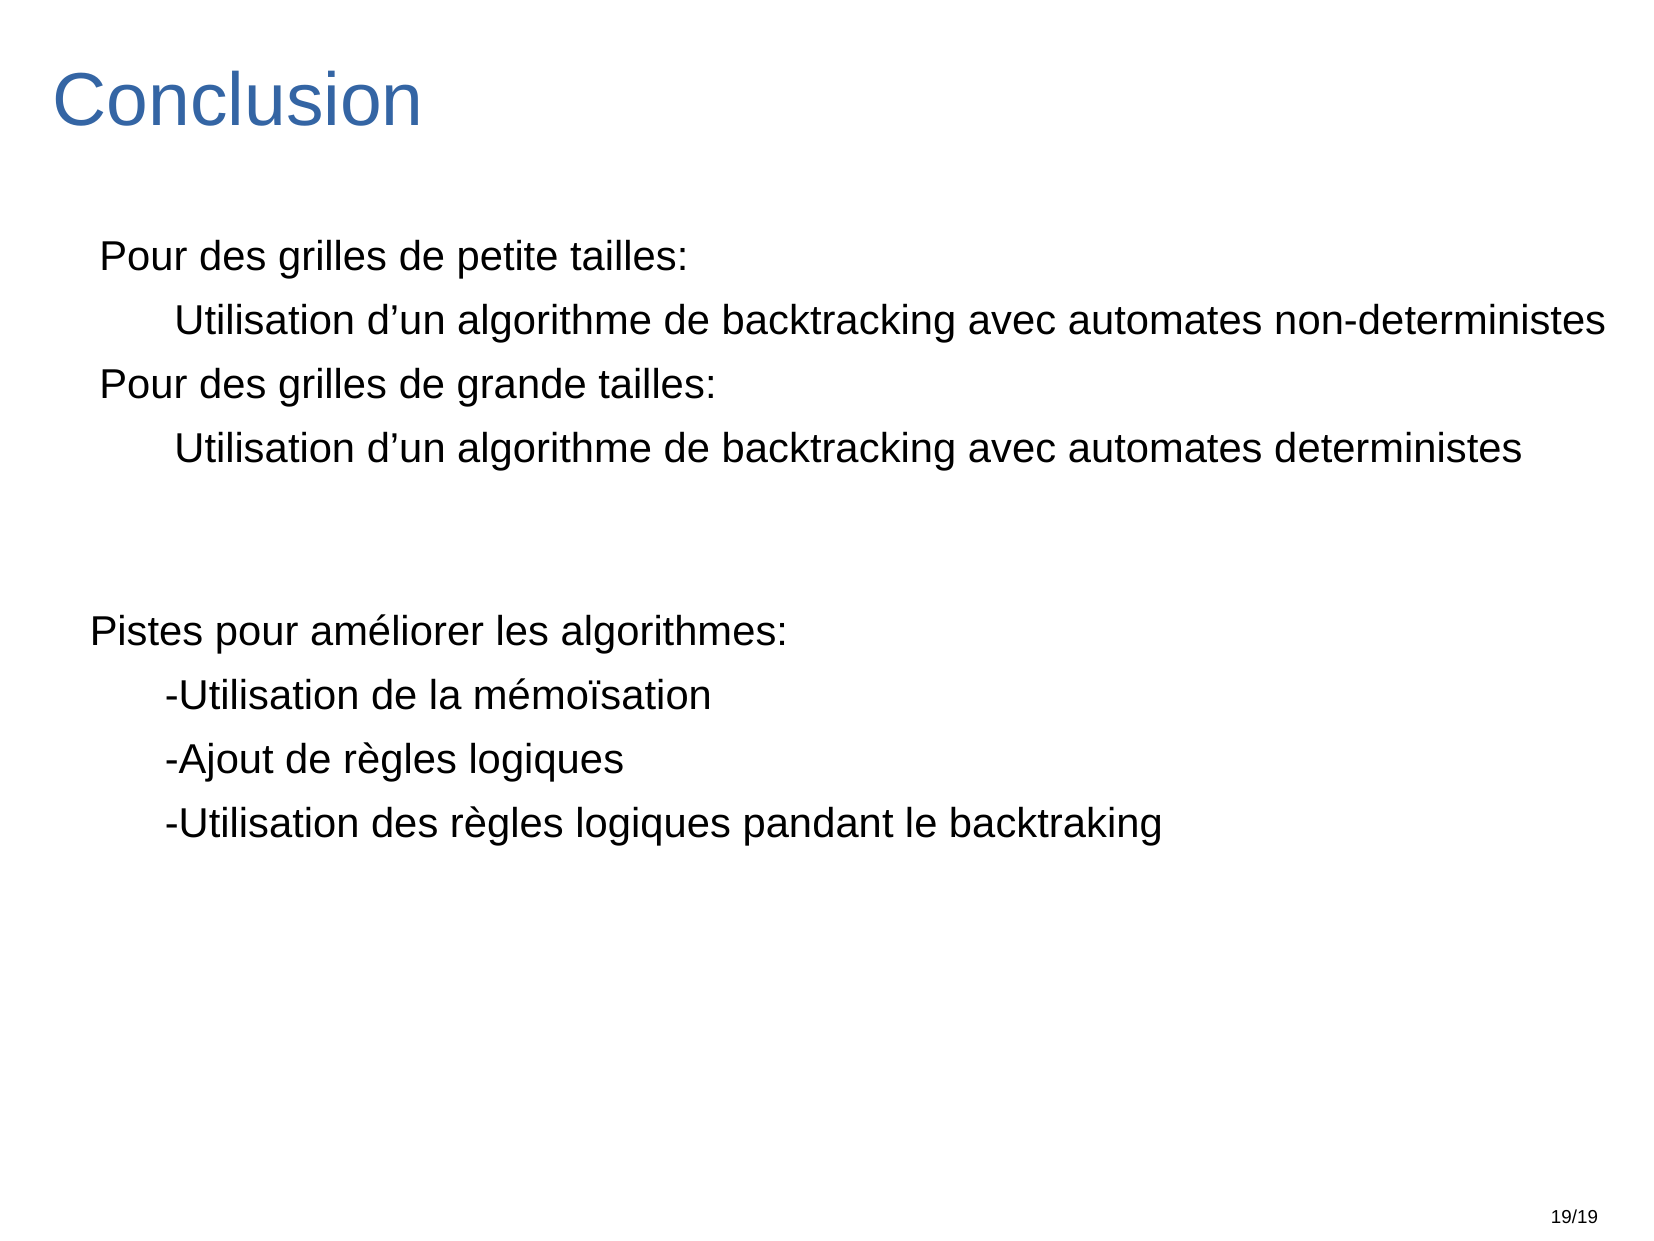

Conclusion
Pour des grilles de petite tailles:
	Utilisation d’un algorithme de backtracking avec automates non-deterministes
Pour des grilles de grande tailles:
	Utilisation d’un algorithme de backtracking avec automates deterministes
Pistes pour améliorer les algorithmes:
	-Utilisation de la mémoïsation
	-Ajout de règles logiques
	-Utilisation des règles logiques pandant le backtraking
19/19